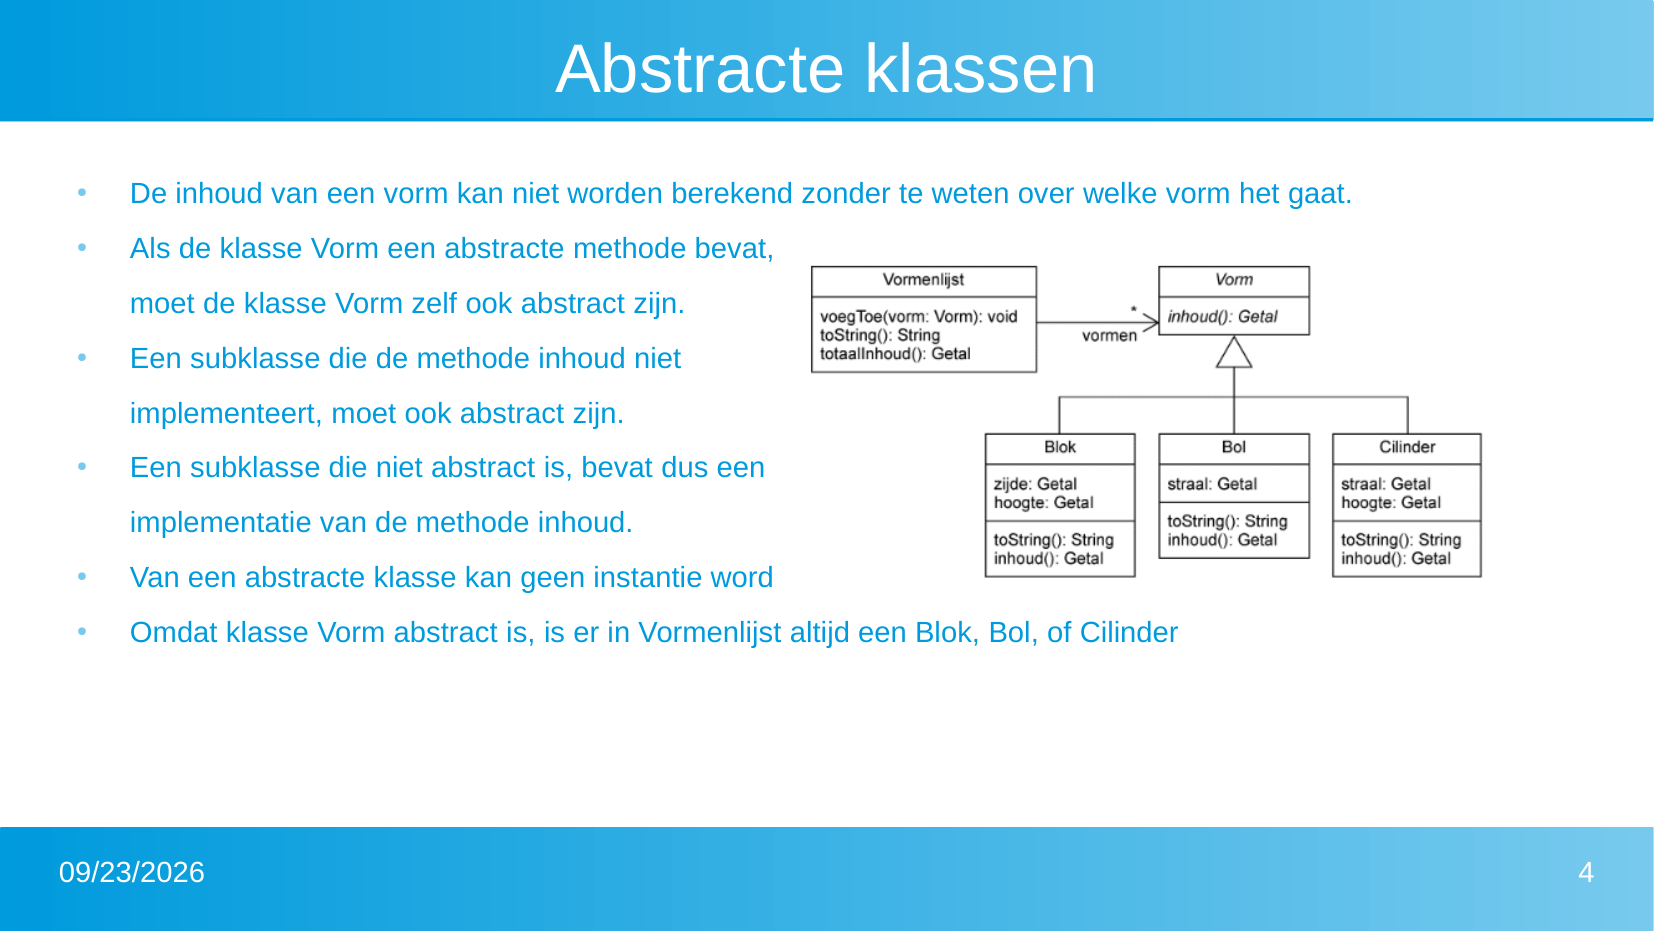

# Abstracte klassen
De inhoud van een vorm kan niet worden berekend zonder te weten over welke vorm het gaat.
Als de klasse Vorm een abstracte methode bevat,
moet de klasse Vorm zelf ook abstract zijn.
Een subklasse die de methode inhoud niet
implementeert, moet ook abstract zijn.
Een subklasse die niet abstract is, bevat dus een
implementatie van de methode inhoud.
Van een abstracte klasse kan geen instantie worden gemaakt
Omdat klasse Vorm abstract is, is er in Vormenlijst altijd een Blok, Bol, of Cilinder
4